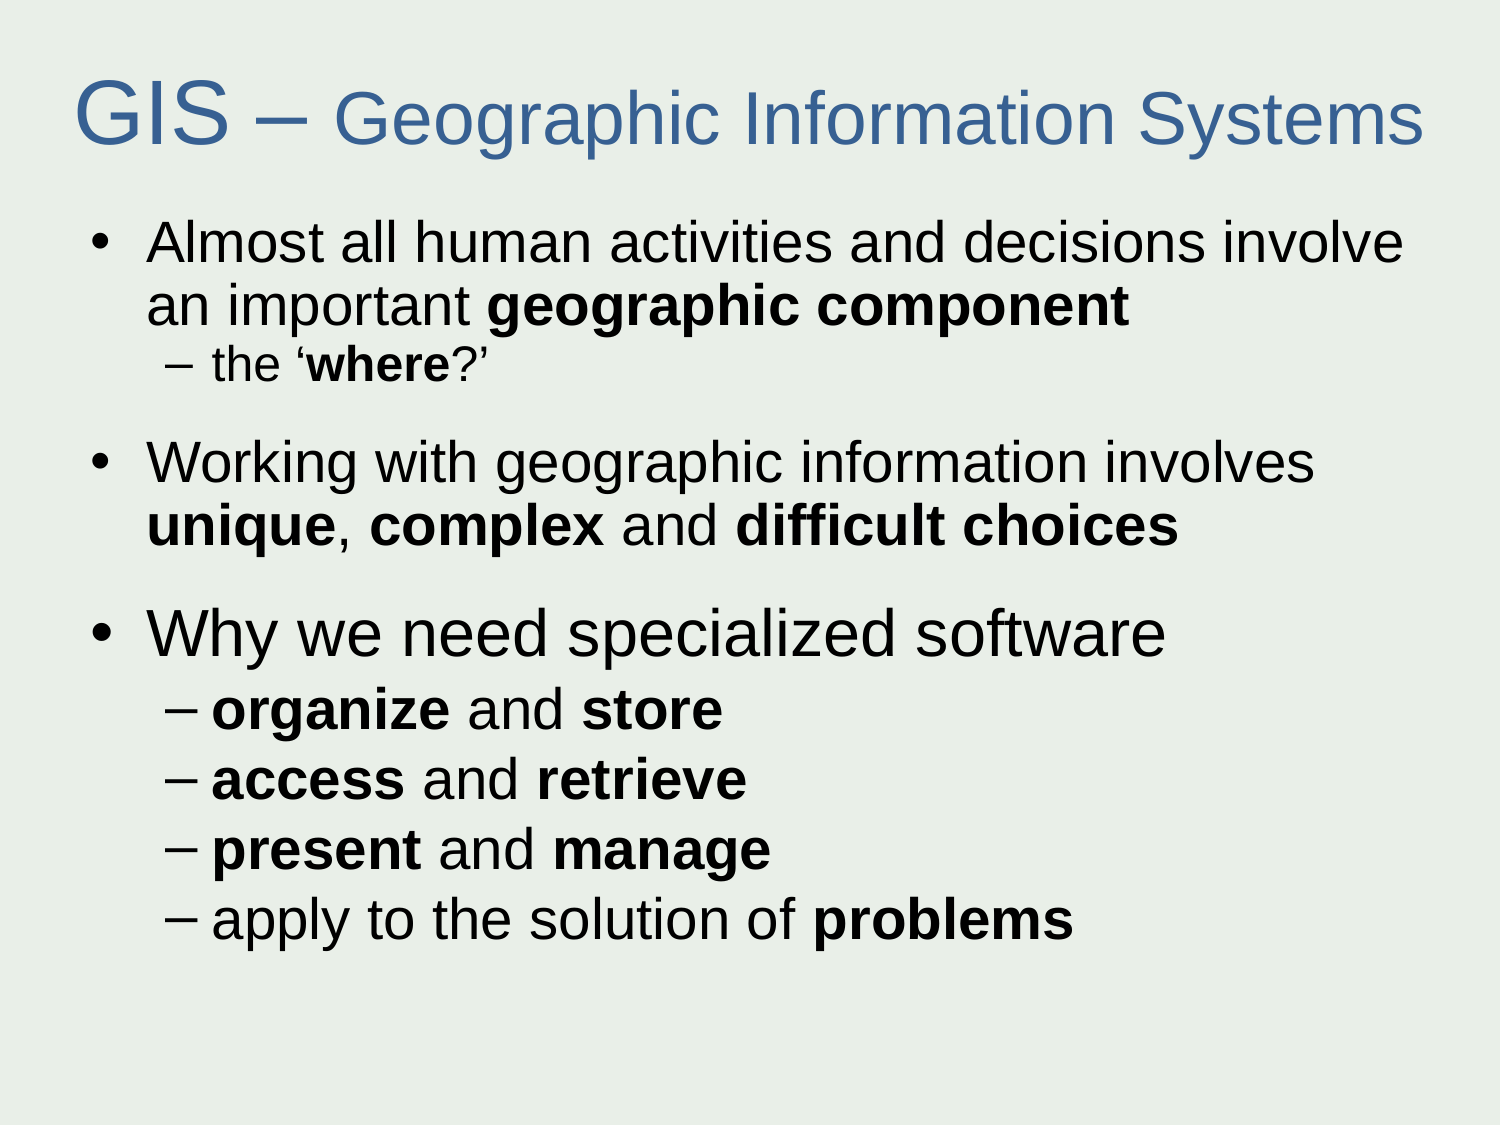

GIS – Geographic Information Systems
Almost all human activities and decisions involve an important geographic component
the ‘where?’
Working with geographic information involves unique, complex and difficult choices
Why we need specialized software
organize and store
access and retrieve
present and manage
apply to the solution of problems